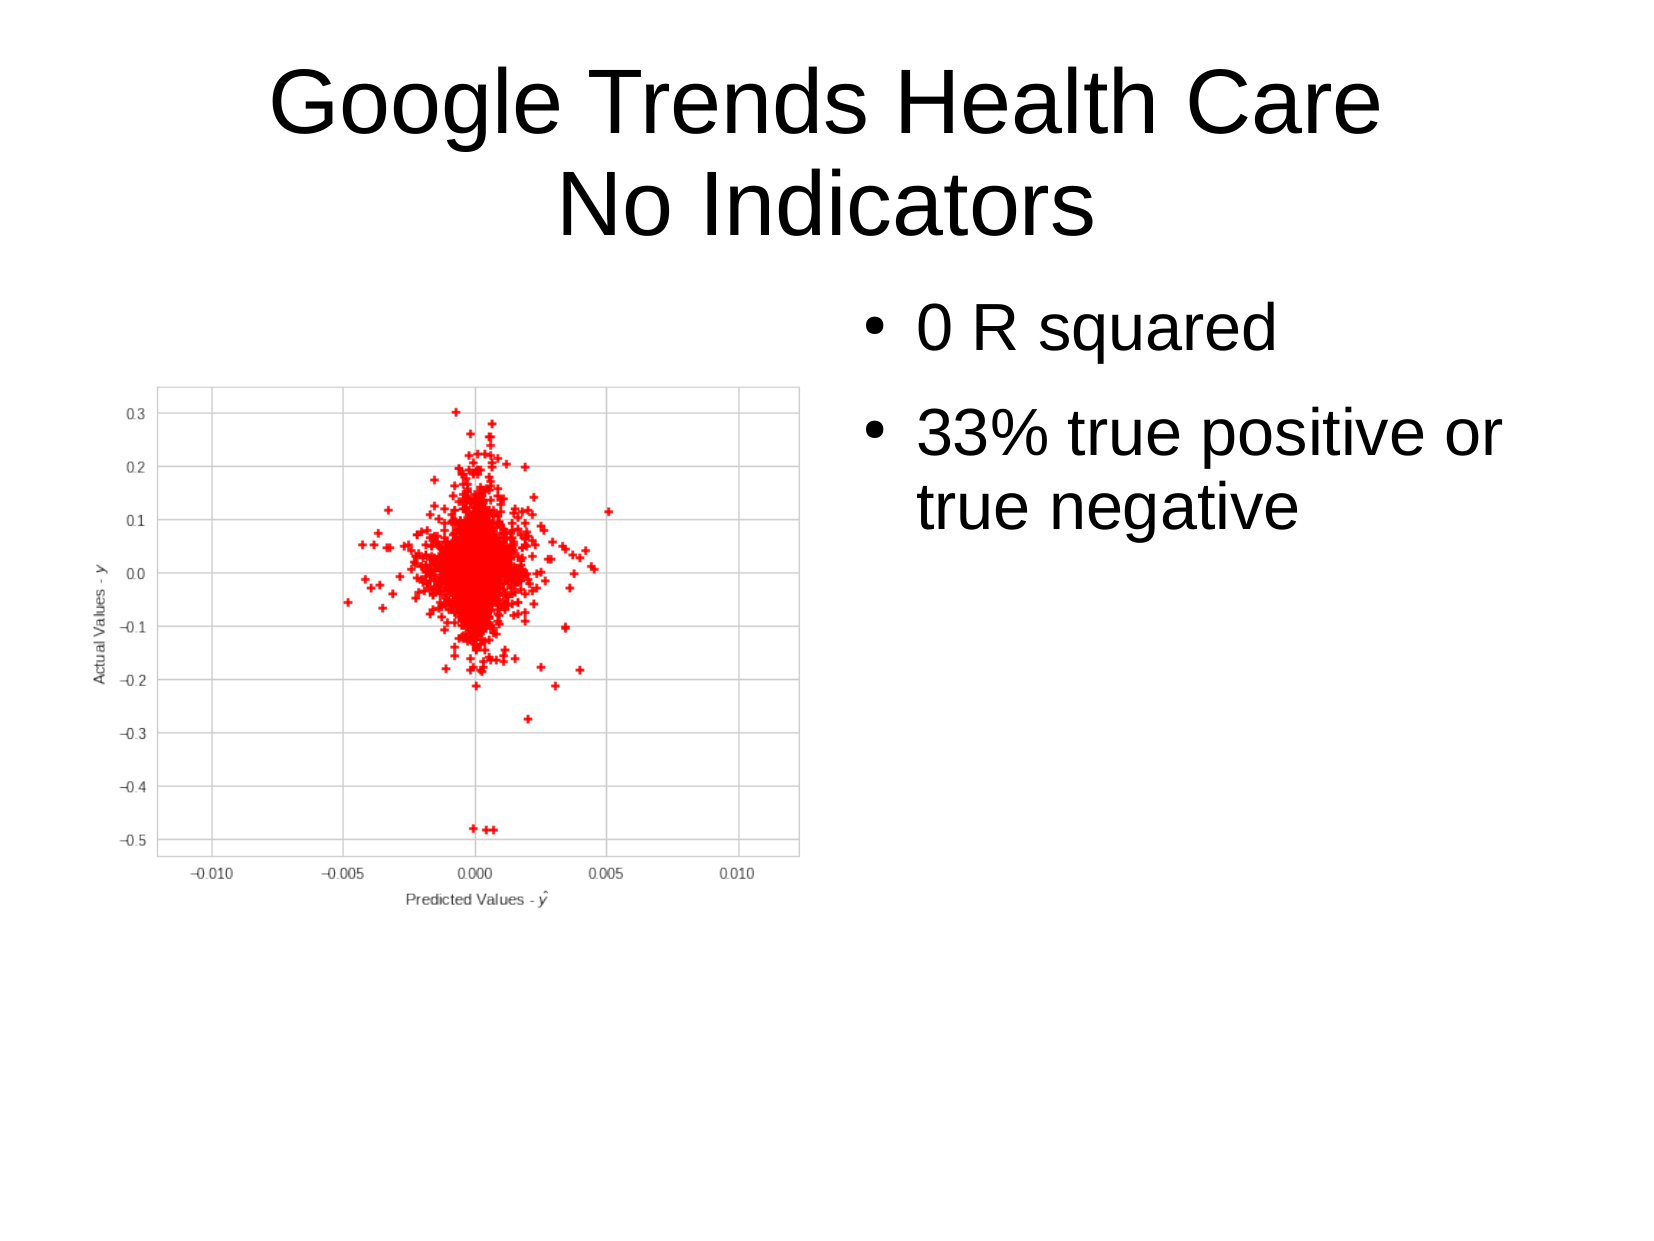

# Google Trends Health Care No Indicators
0 R squared
33% true positive or true negative